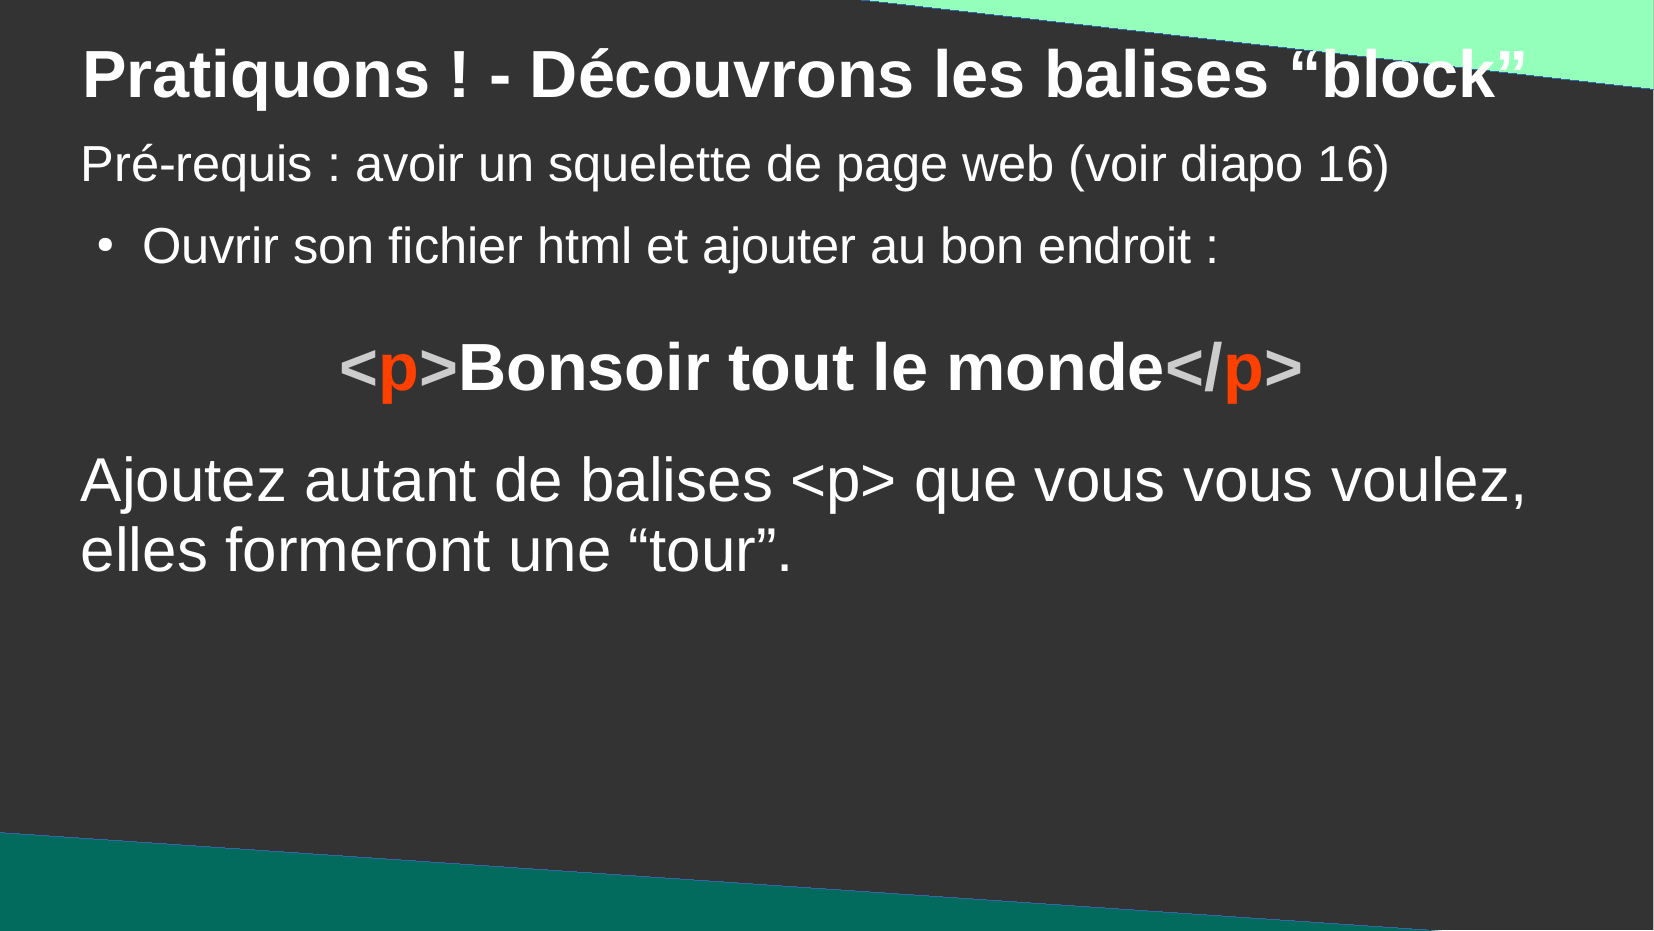

# Pratiquons ! - Découvrons les balises “block”
Pré-requis : avoir un squelette de page web (voir diapo 16)
Ouvrir son fichier html et ajouter au bon endroit :
<p>Bonsoir tout le monde</p>
Ajoutez autant de balises <p> que vous vous voulez, elles formeront une “tour”.